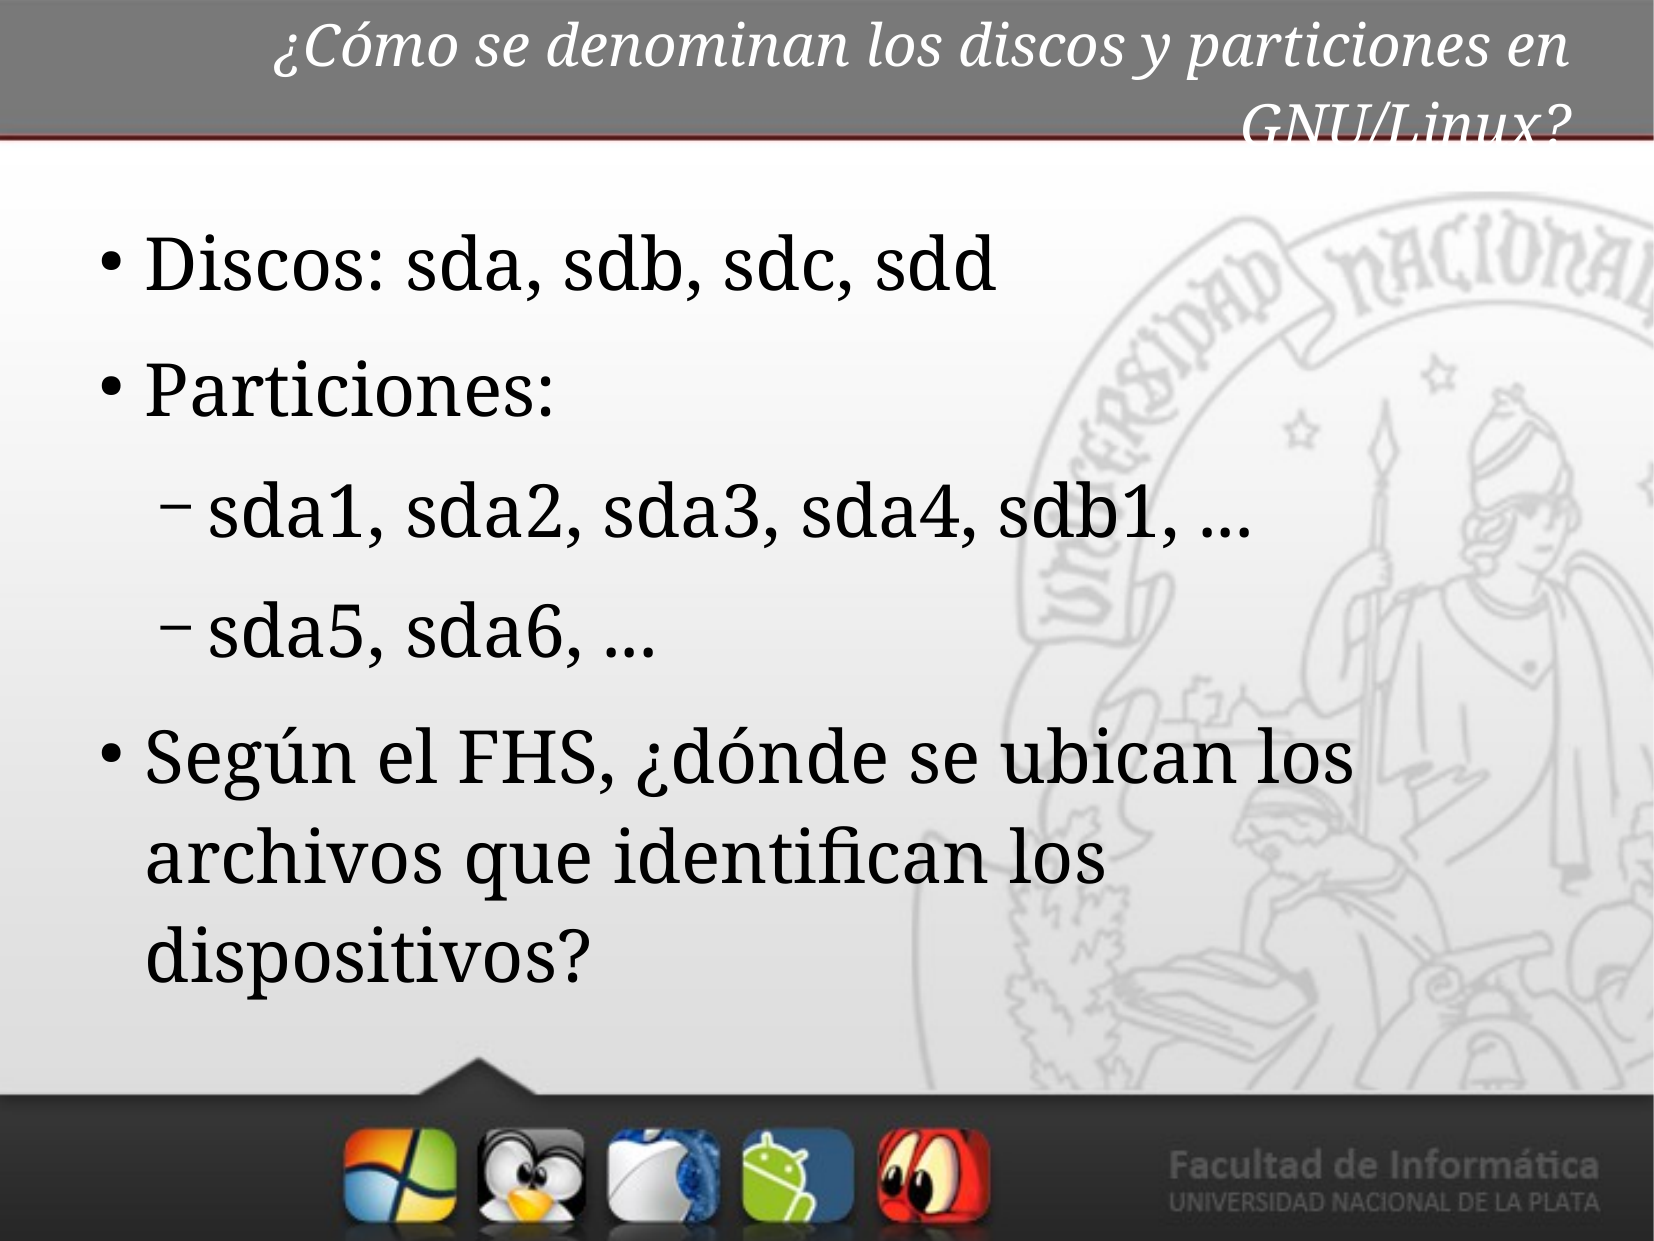

# ¿Cómo se denominan los discos y particiones en GNU/Linux?
Discos: sda, sdb, sdc, sdd
Particiones:
sda1, sda2, sda3, sda4, sdb1, ...
sda5, sda6, ...
Según el FHS, ¿dónde se ubican los archivos que identifican los dispositivos?